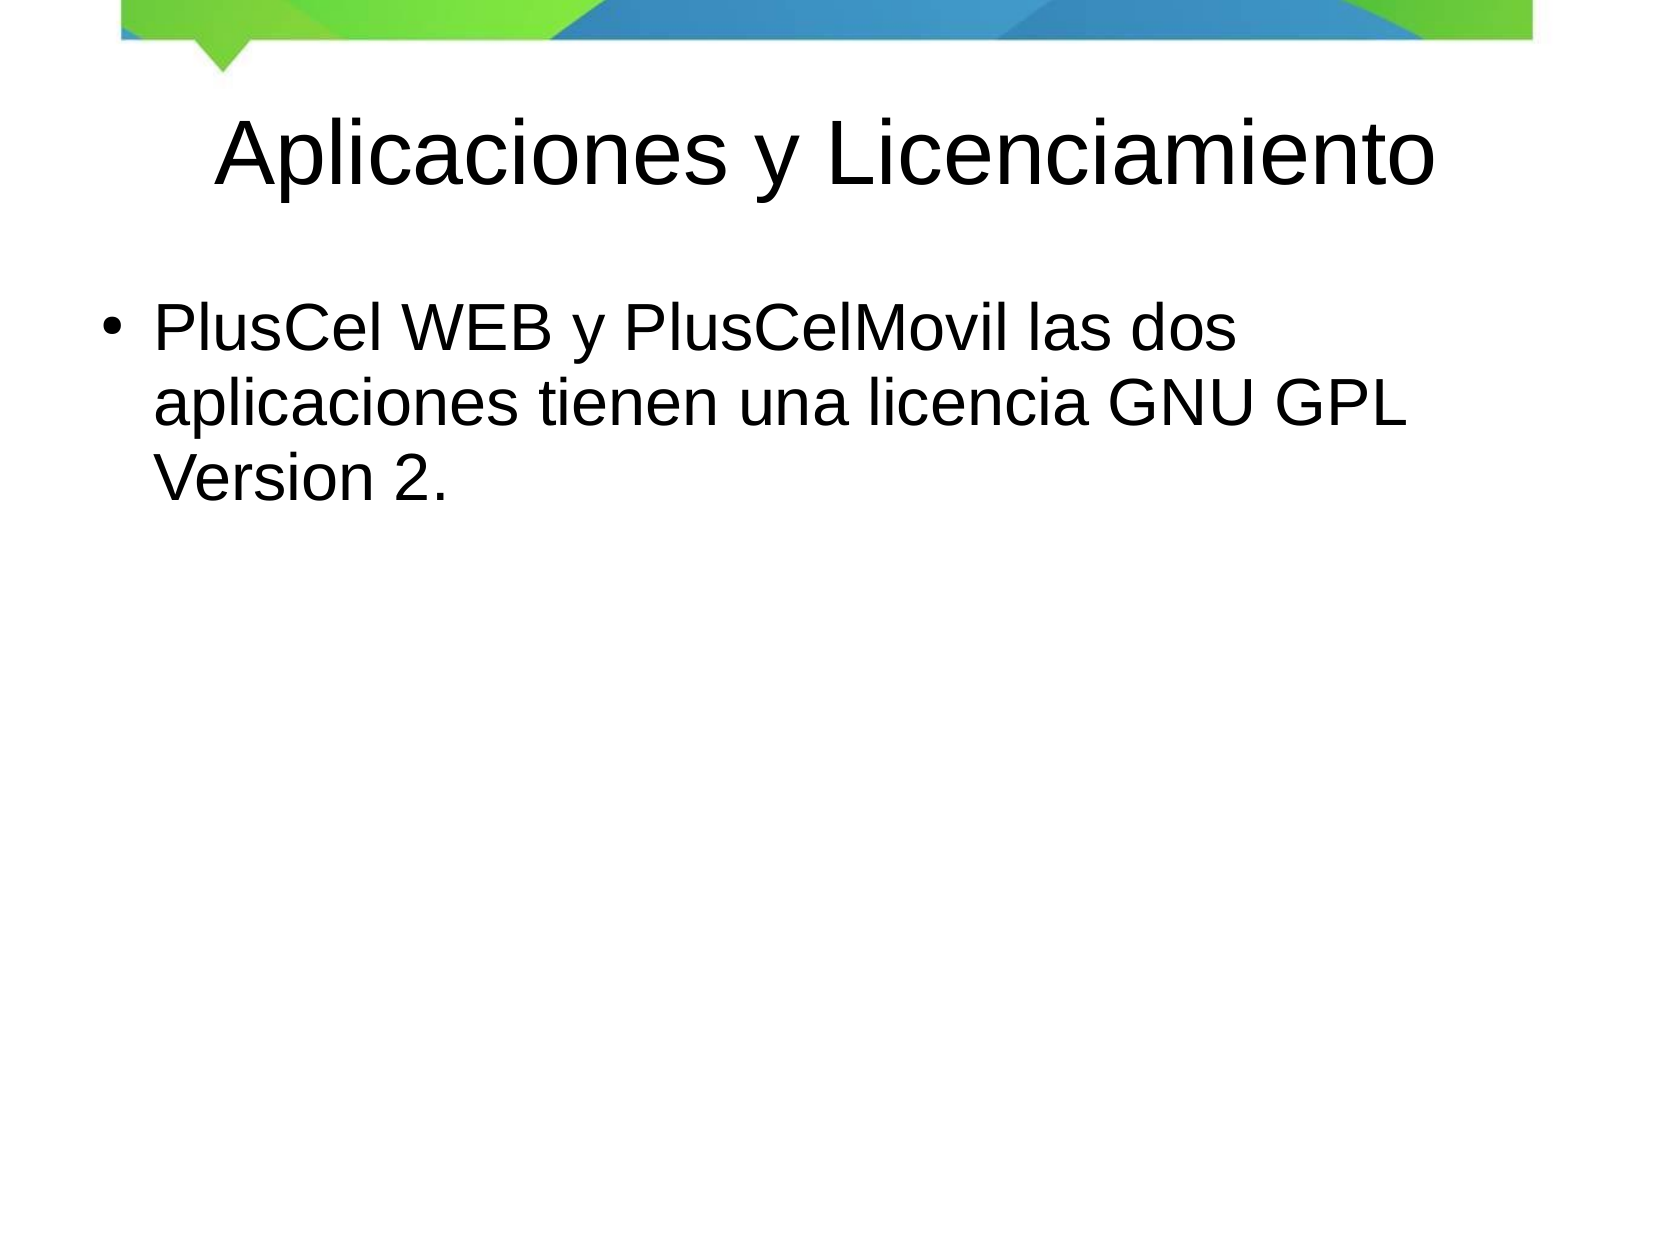

# Aplicaciones y Licenciamiento
PlusCel WEB y PlusCelMovil las dos aplicaciones tienen una licencia GNU GPL Version 2.